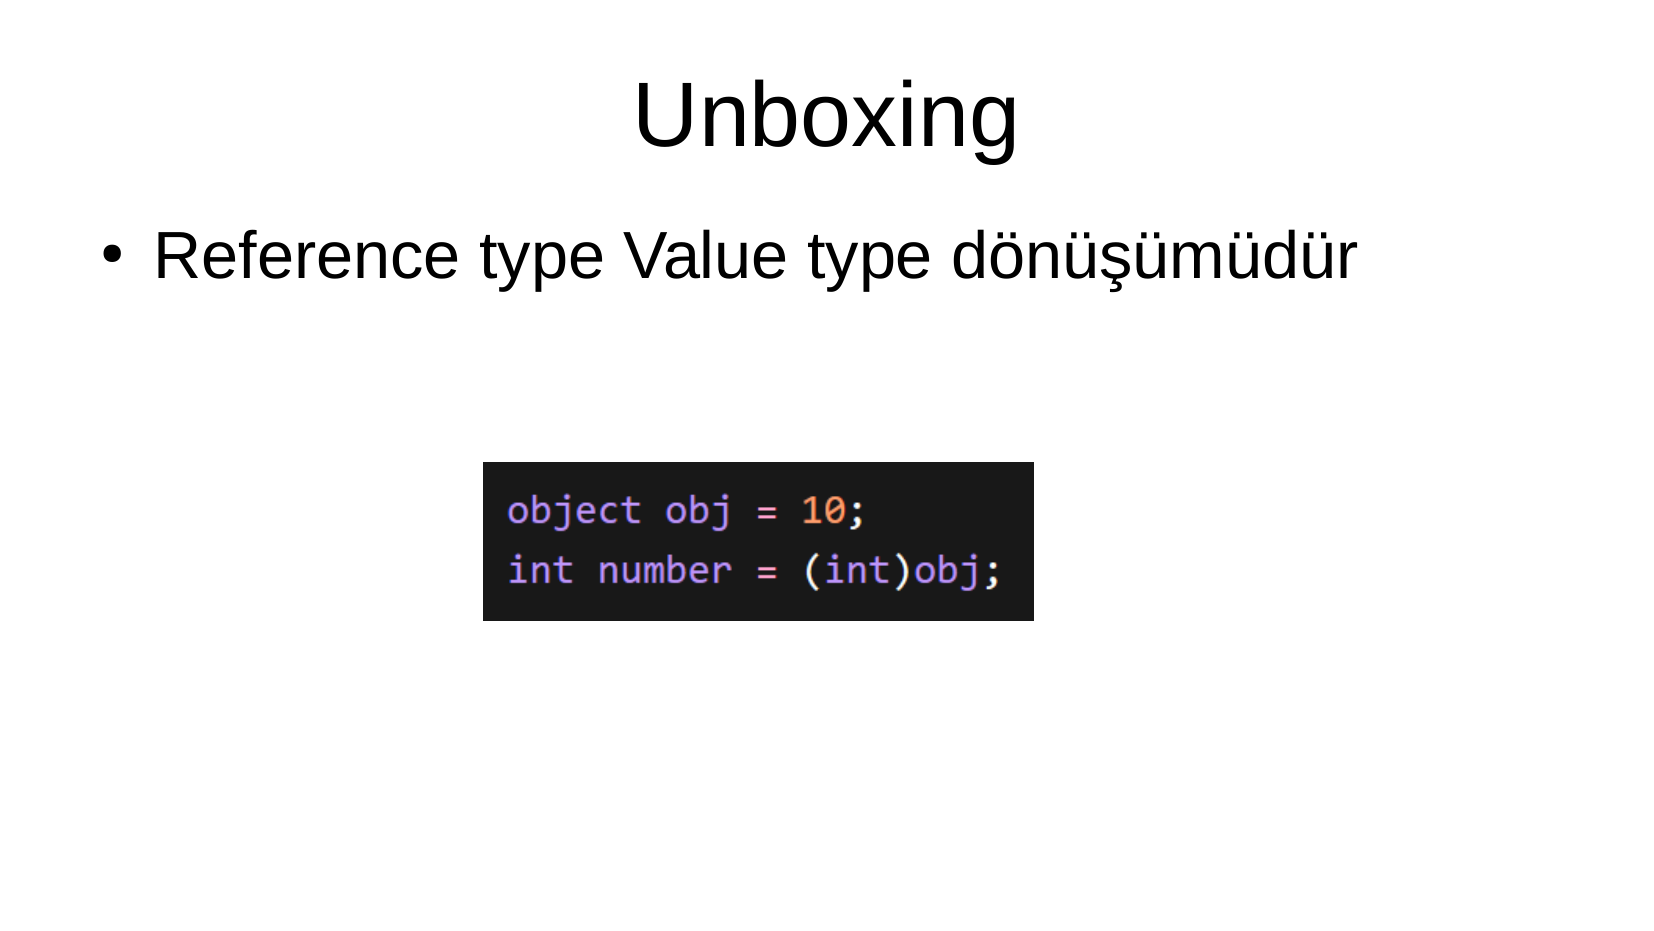

# Unboxing
Reference type Value type dönüşümüdür